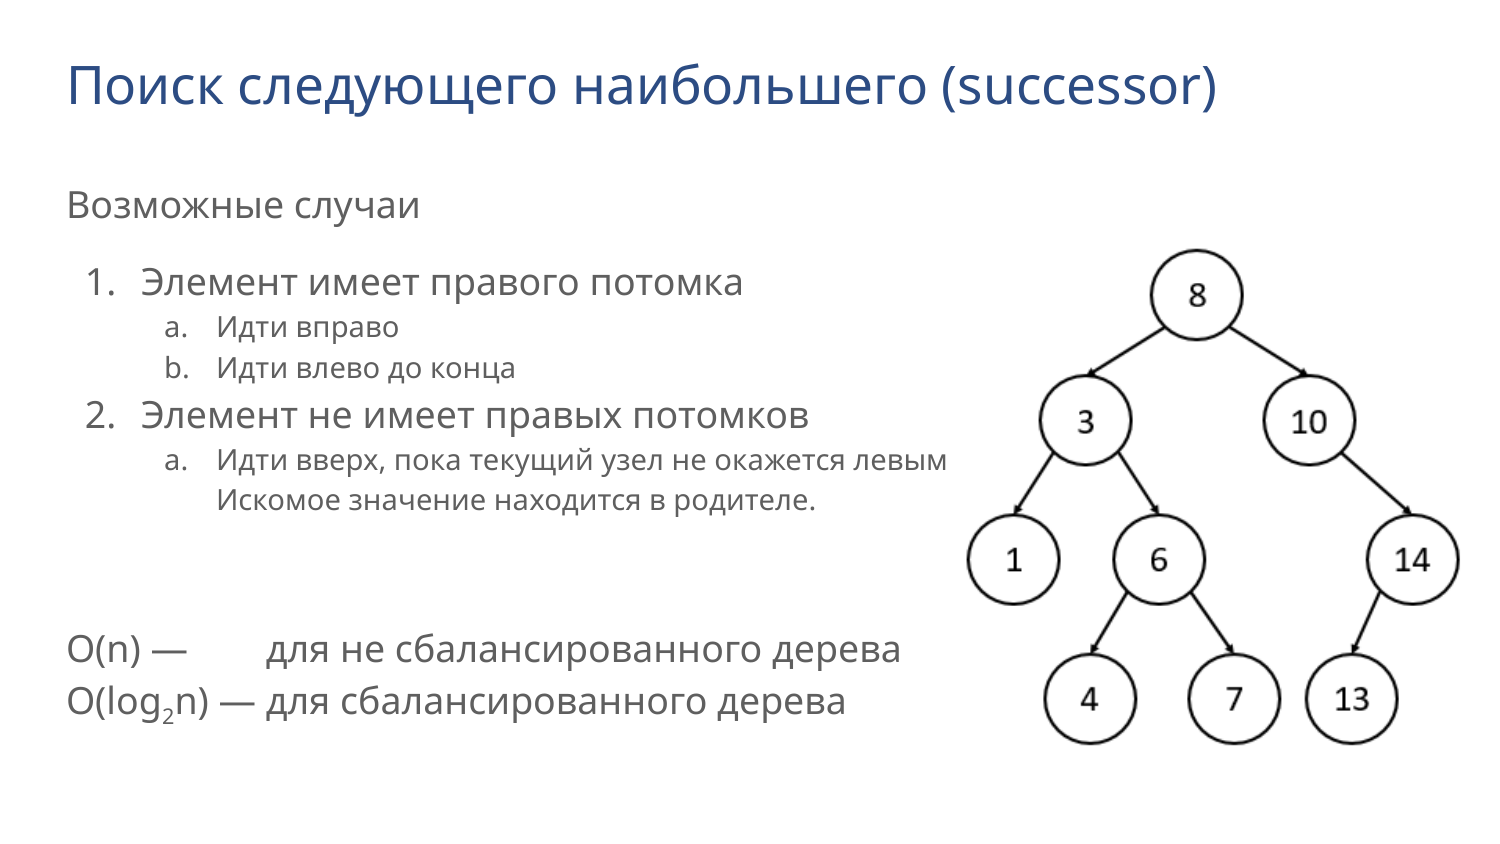

# Поиск следующего наибольшего (successor)
Возможные случаи
Элемент имеет правого потомка
Идти вправо
Идти влево до конца
Элемент не имеет правых потомков
Идти вверх, пока текущий узел не окажется левым потомком своего родителя. Искомое значение находится в родителе.
O(n) — для не сбалансированного дерева
O(log2n) — для сбалансированного дерева